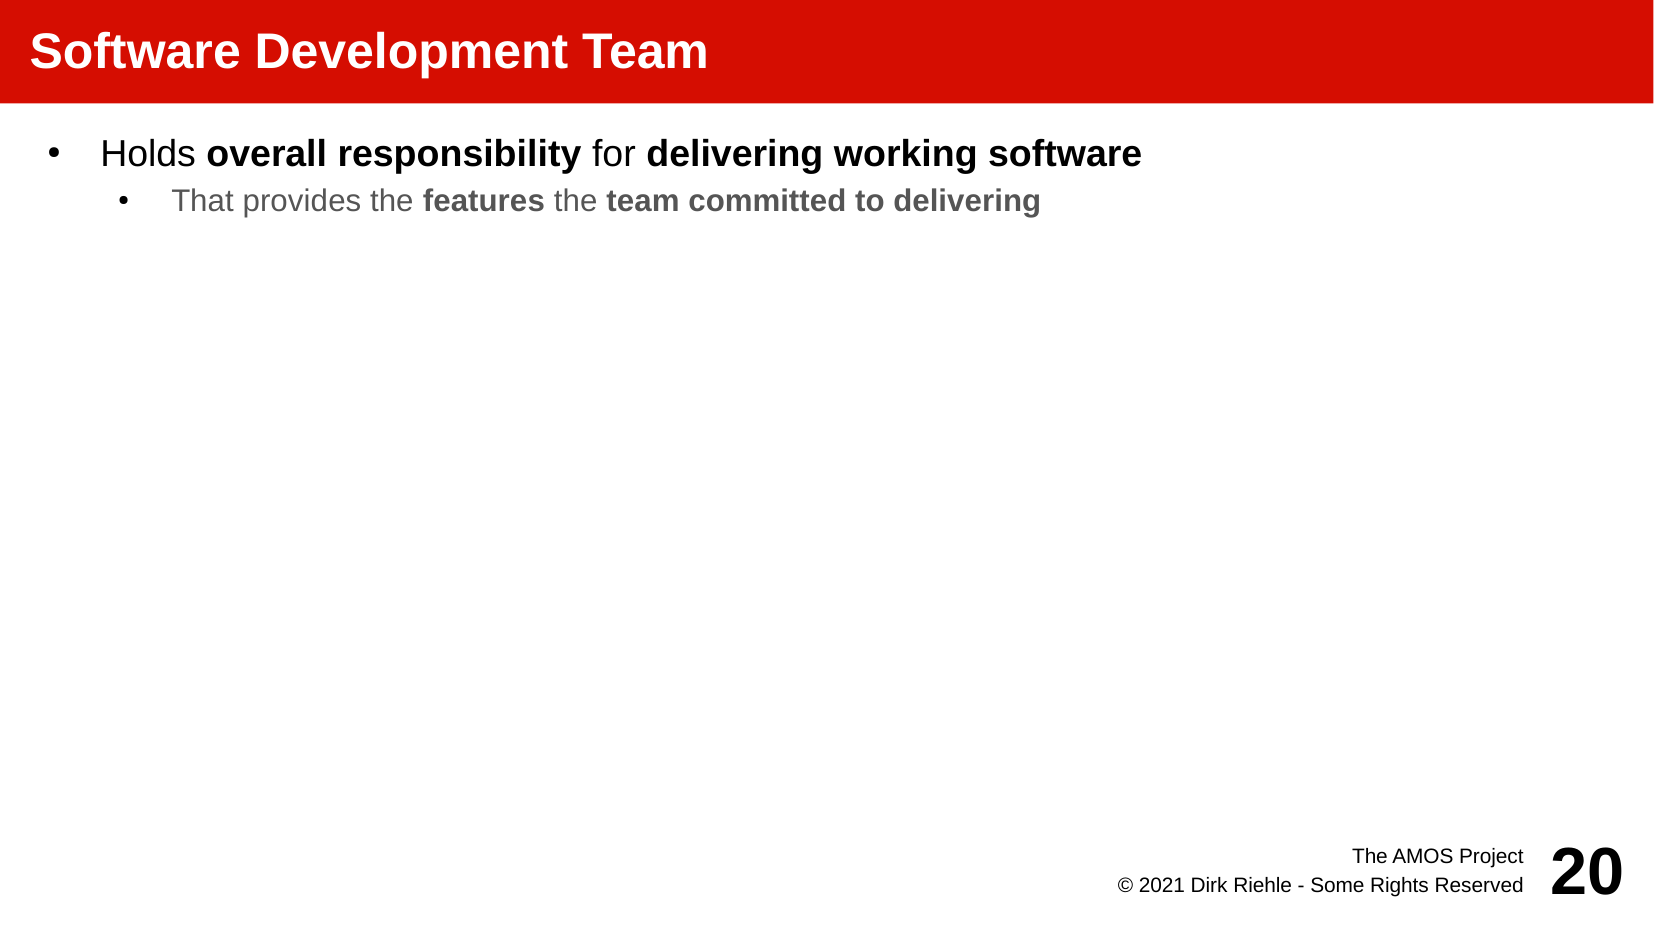

# Software Development Team
Holds overall responsibility for delivering working software
That provides the features the team committed to delivering
The AMOS Project
20
© 2021 Dirk Riehle - Some Rights Reserved